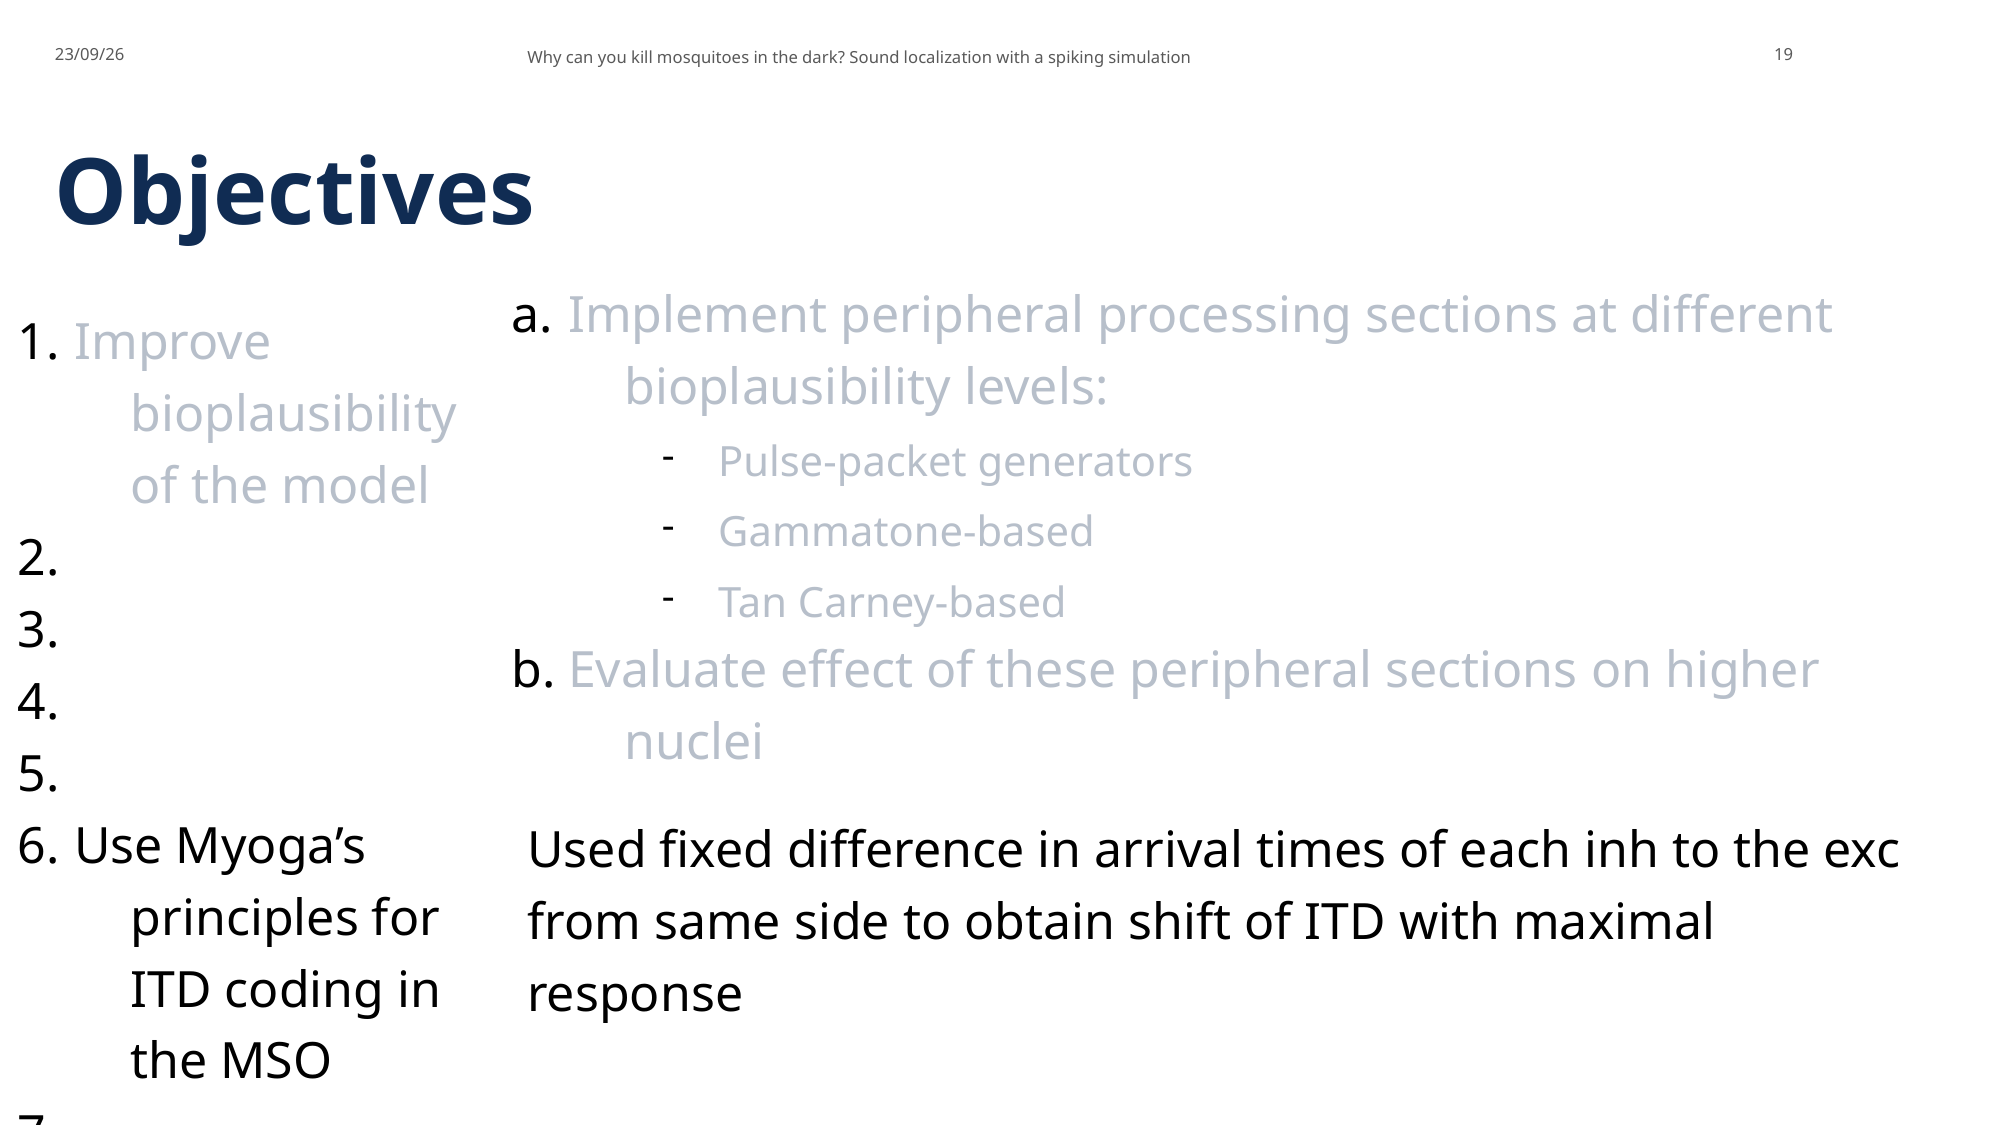

Why can you kill mosquitoes in the dark? Sound localization with a spiking simulation
18
# Objectives
Implement peripheral processing sections at different bioplausibility levels:
Pulse-packet generators
Gammatone-based
Tan Carney-based
Evaluate effect of these peripheral sections on higher nuclei
Improve bioplausibility of the model
Use Myoga’s principles for ITD coding in the MSO
Used fixed difference in arrival times of each inh to the exc from same side to obtain shift of ITD with maximal response